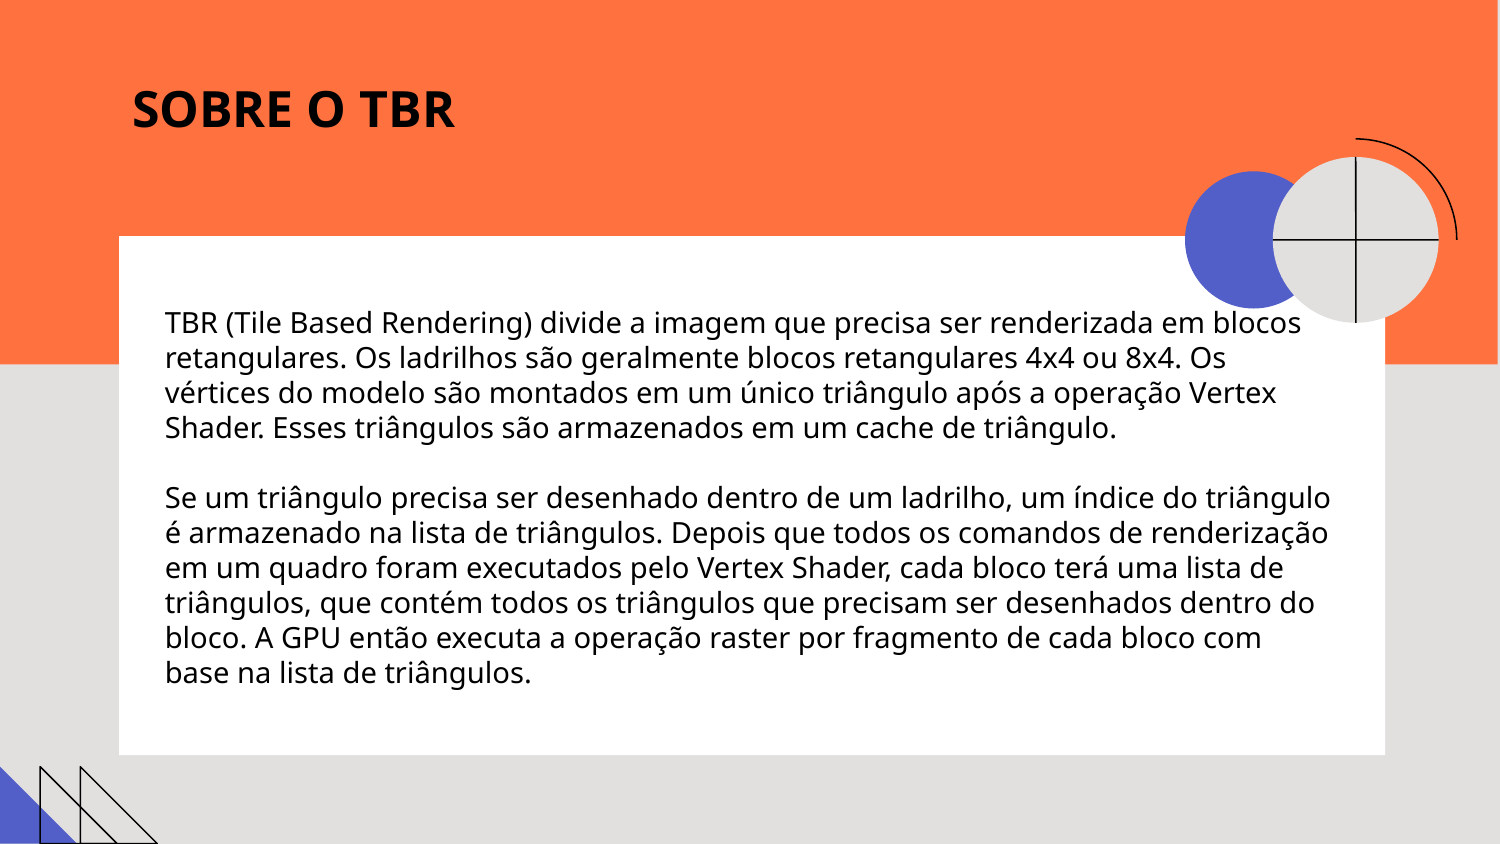

# SOBRE O TBR
TBR (Tile Based Rendering) divide a imagem que precisa ser renderizada em blocos retangulares. Os ladrilhos são geralmente blocos retangulares 4x4 ou 8x4. Os vértices do modelo são montados em um único triângulo após a operação Vertex Shader. Esses triângulos são armazenados em um cache de triângulo.
Se um triângulo precisa ser desenhado dentro de um ladrilho, um índice do triângulo é armazenado na lista de triângulos. Depois que todos os comandos de renderização em um quadro foram executados pelo Vertex Shader, cada bloco terá uma lista de triângulos, que contém todos os triângulos que precisam ser desenhados dentro do bloco. A GPU então executa a operação raster por fragmento de cada bloco com base na lista de triângulos.